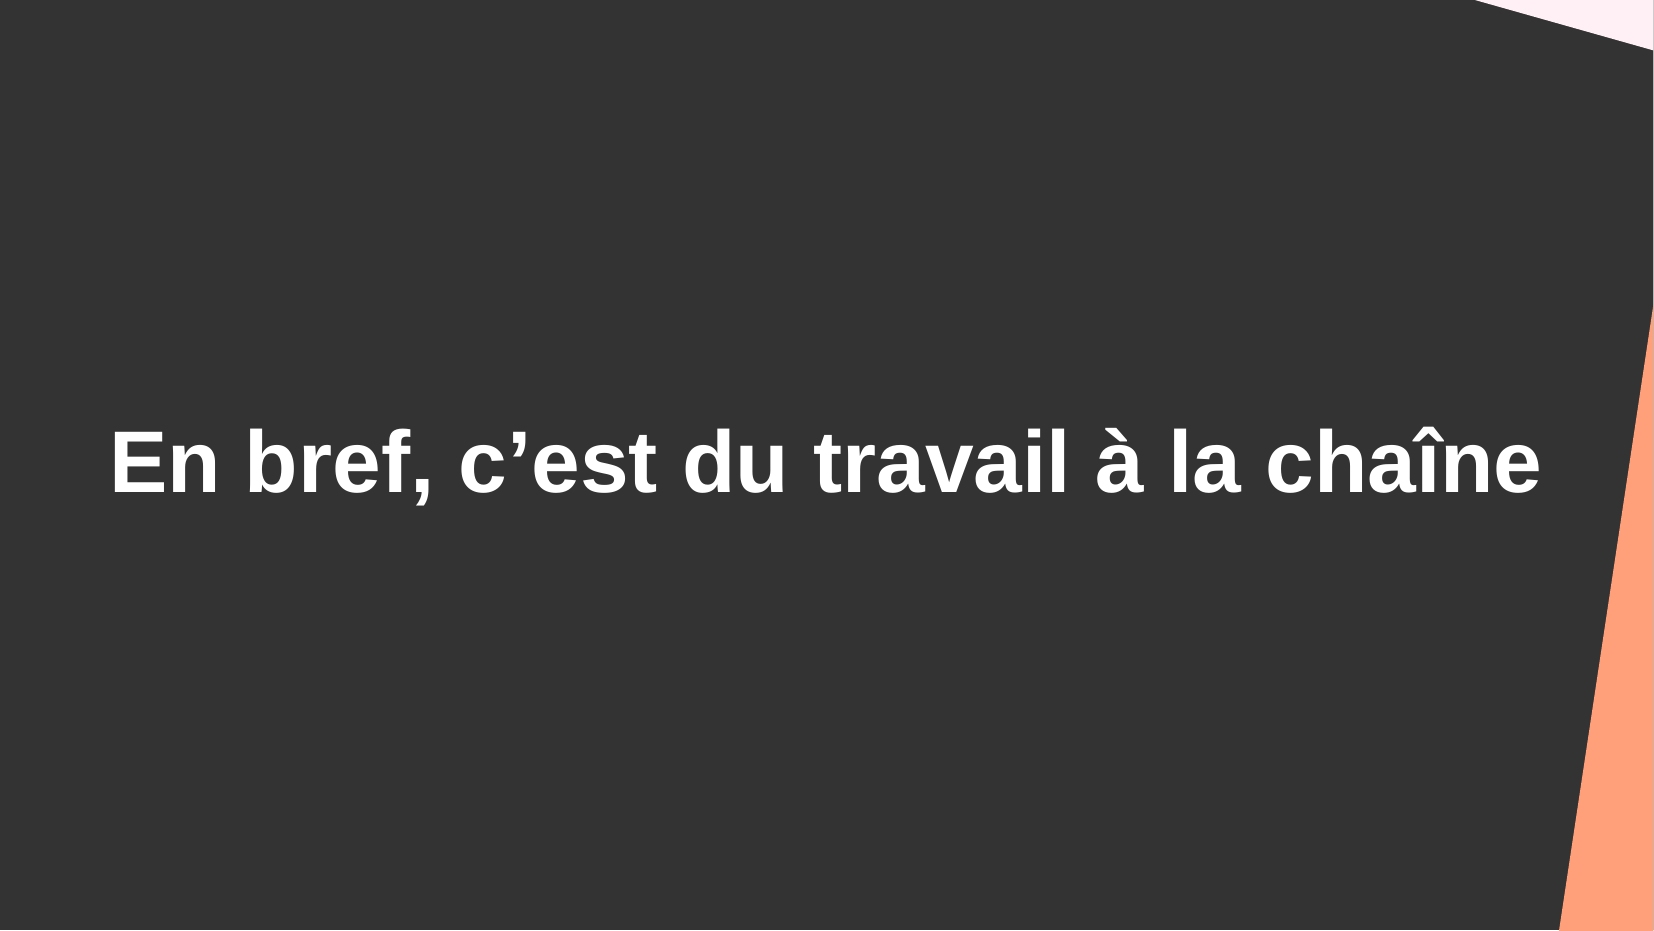

# En bref, c’est du travail à la chaîne